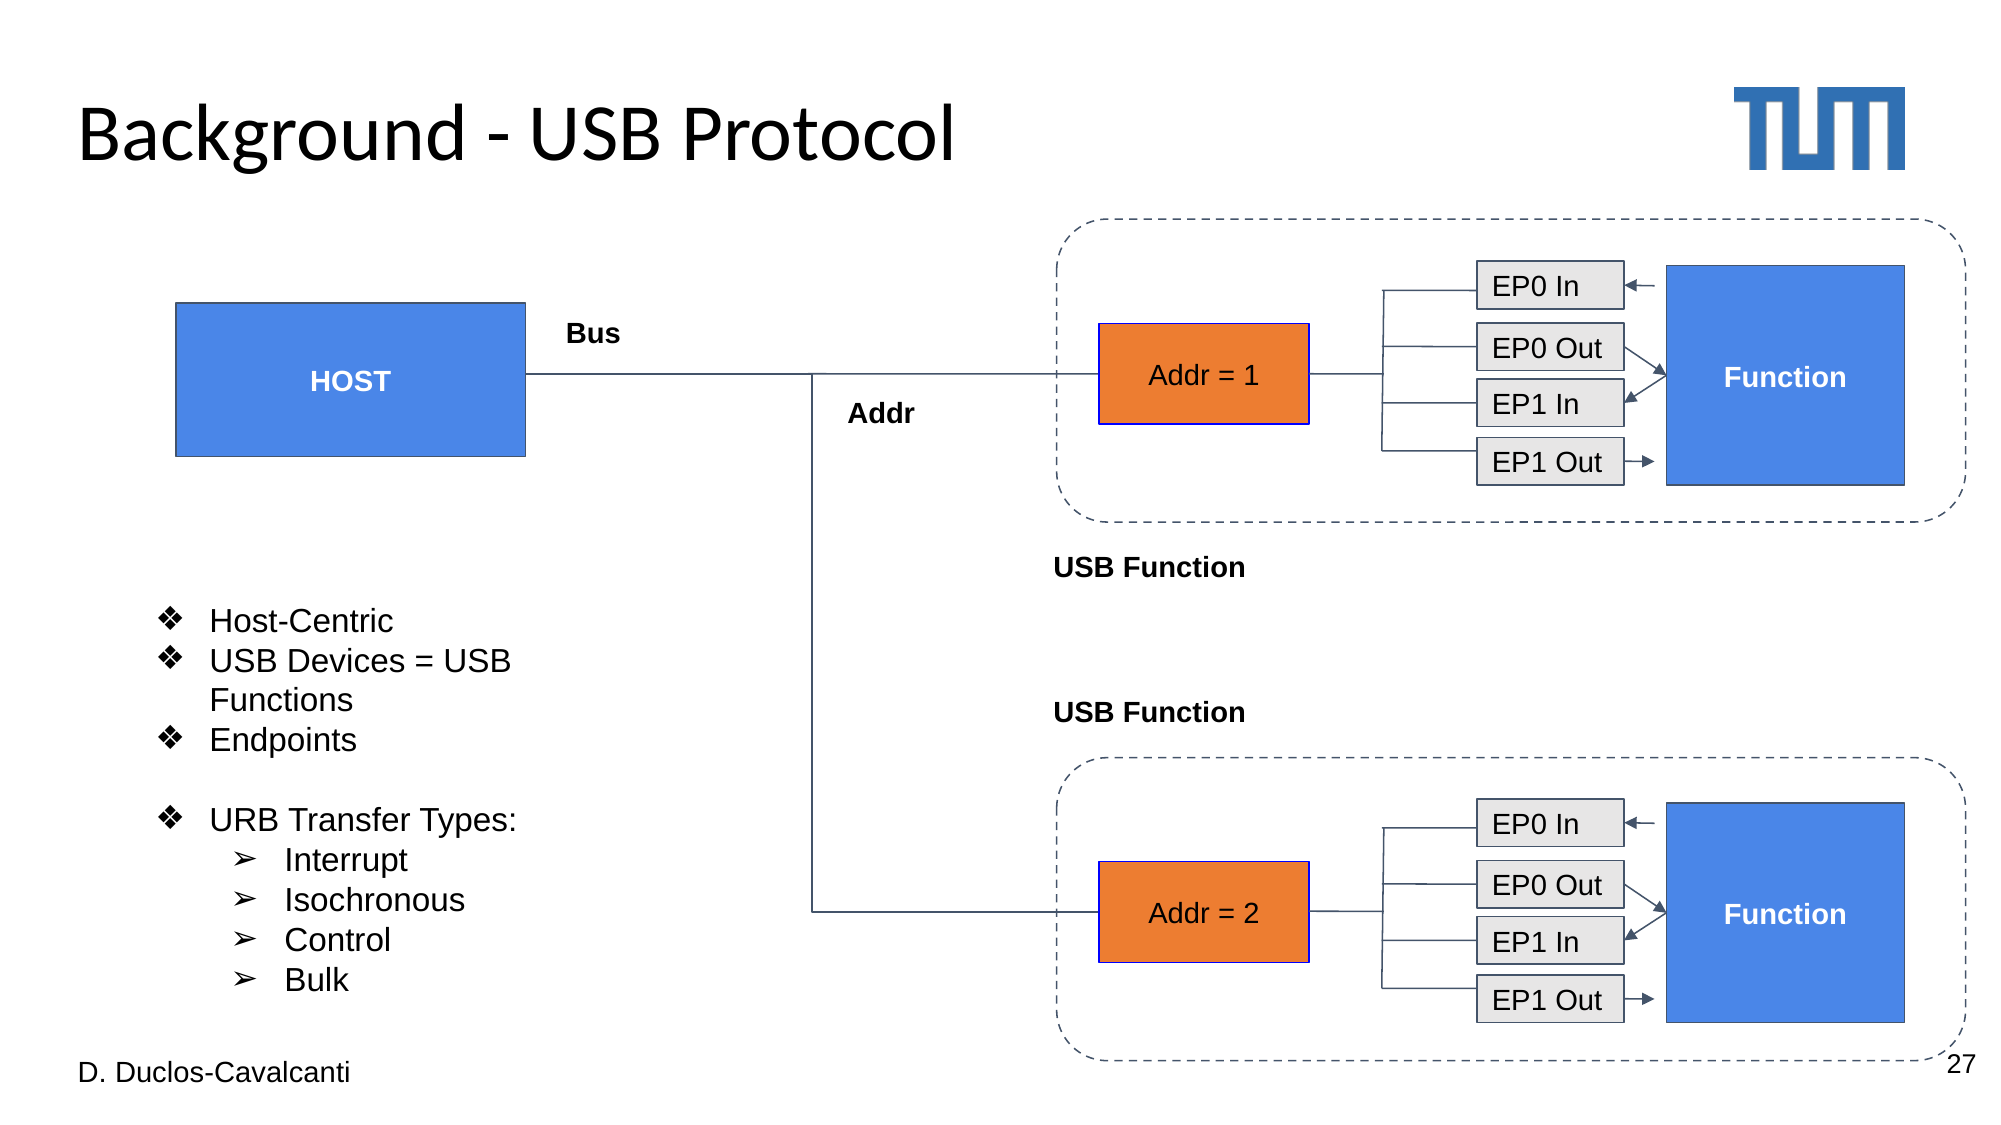

Background - USB Protocol
EP0 In
Function
Bus
HOST
EP0 Out
Addr = 1
Addr
EP1 In
EP1 Out
USB Function
Host-Centric
USB Devices = USB Functions
Endpoints
URB Transfer Types:
Interrupt
Isochronous
Control
Bulk
USB Function
EP0 In
Function
EP0 Out
Addr = 2
EP1 In
EP1 Out
D. Duclos-Cavalcanti